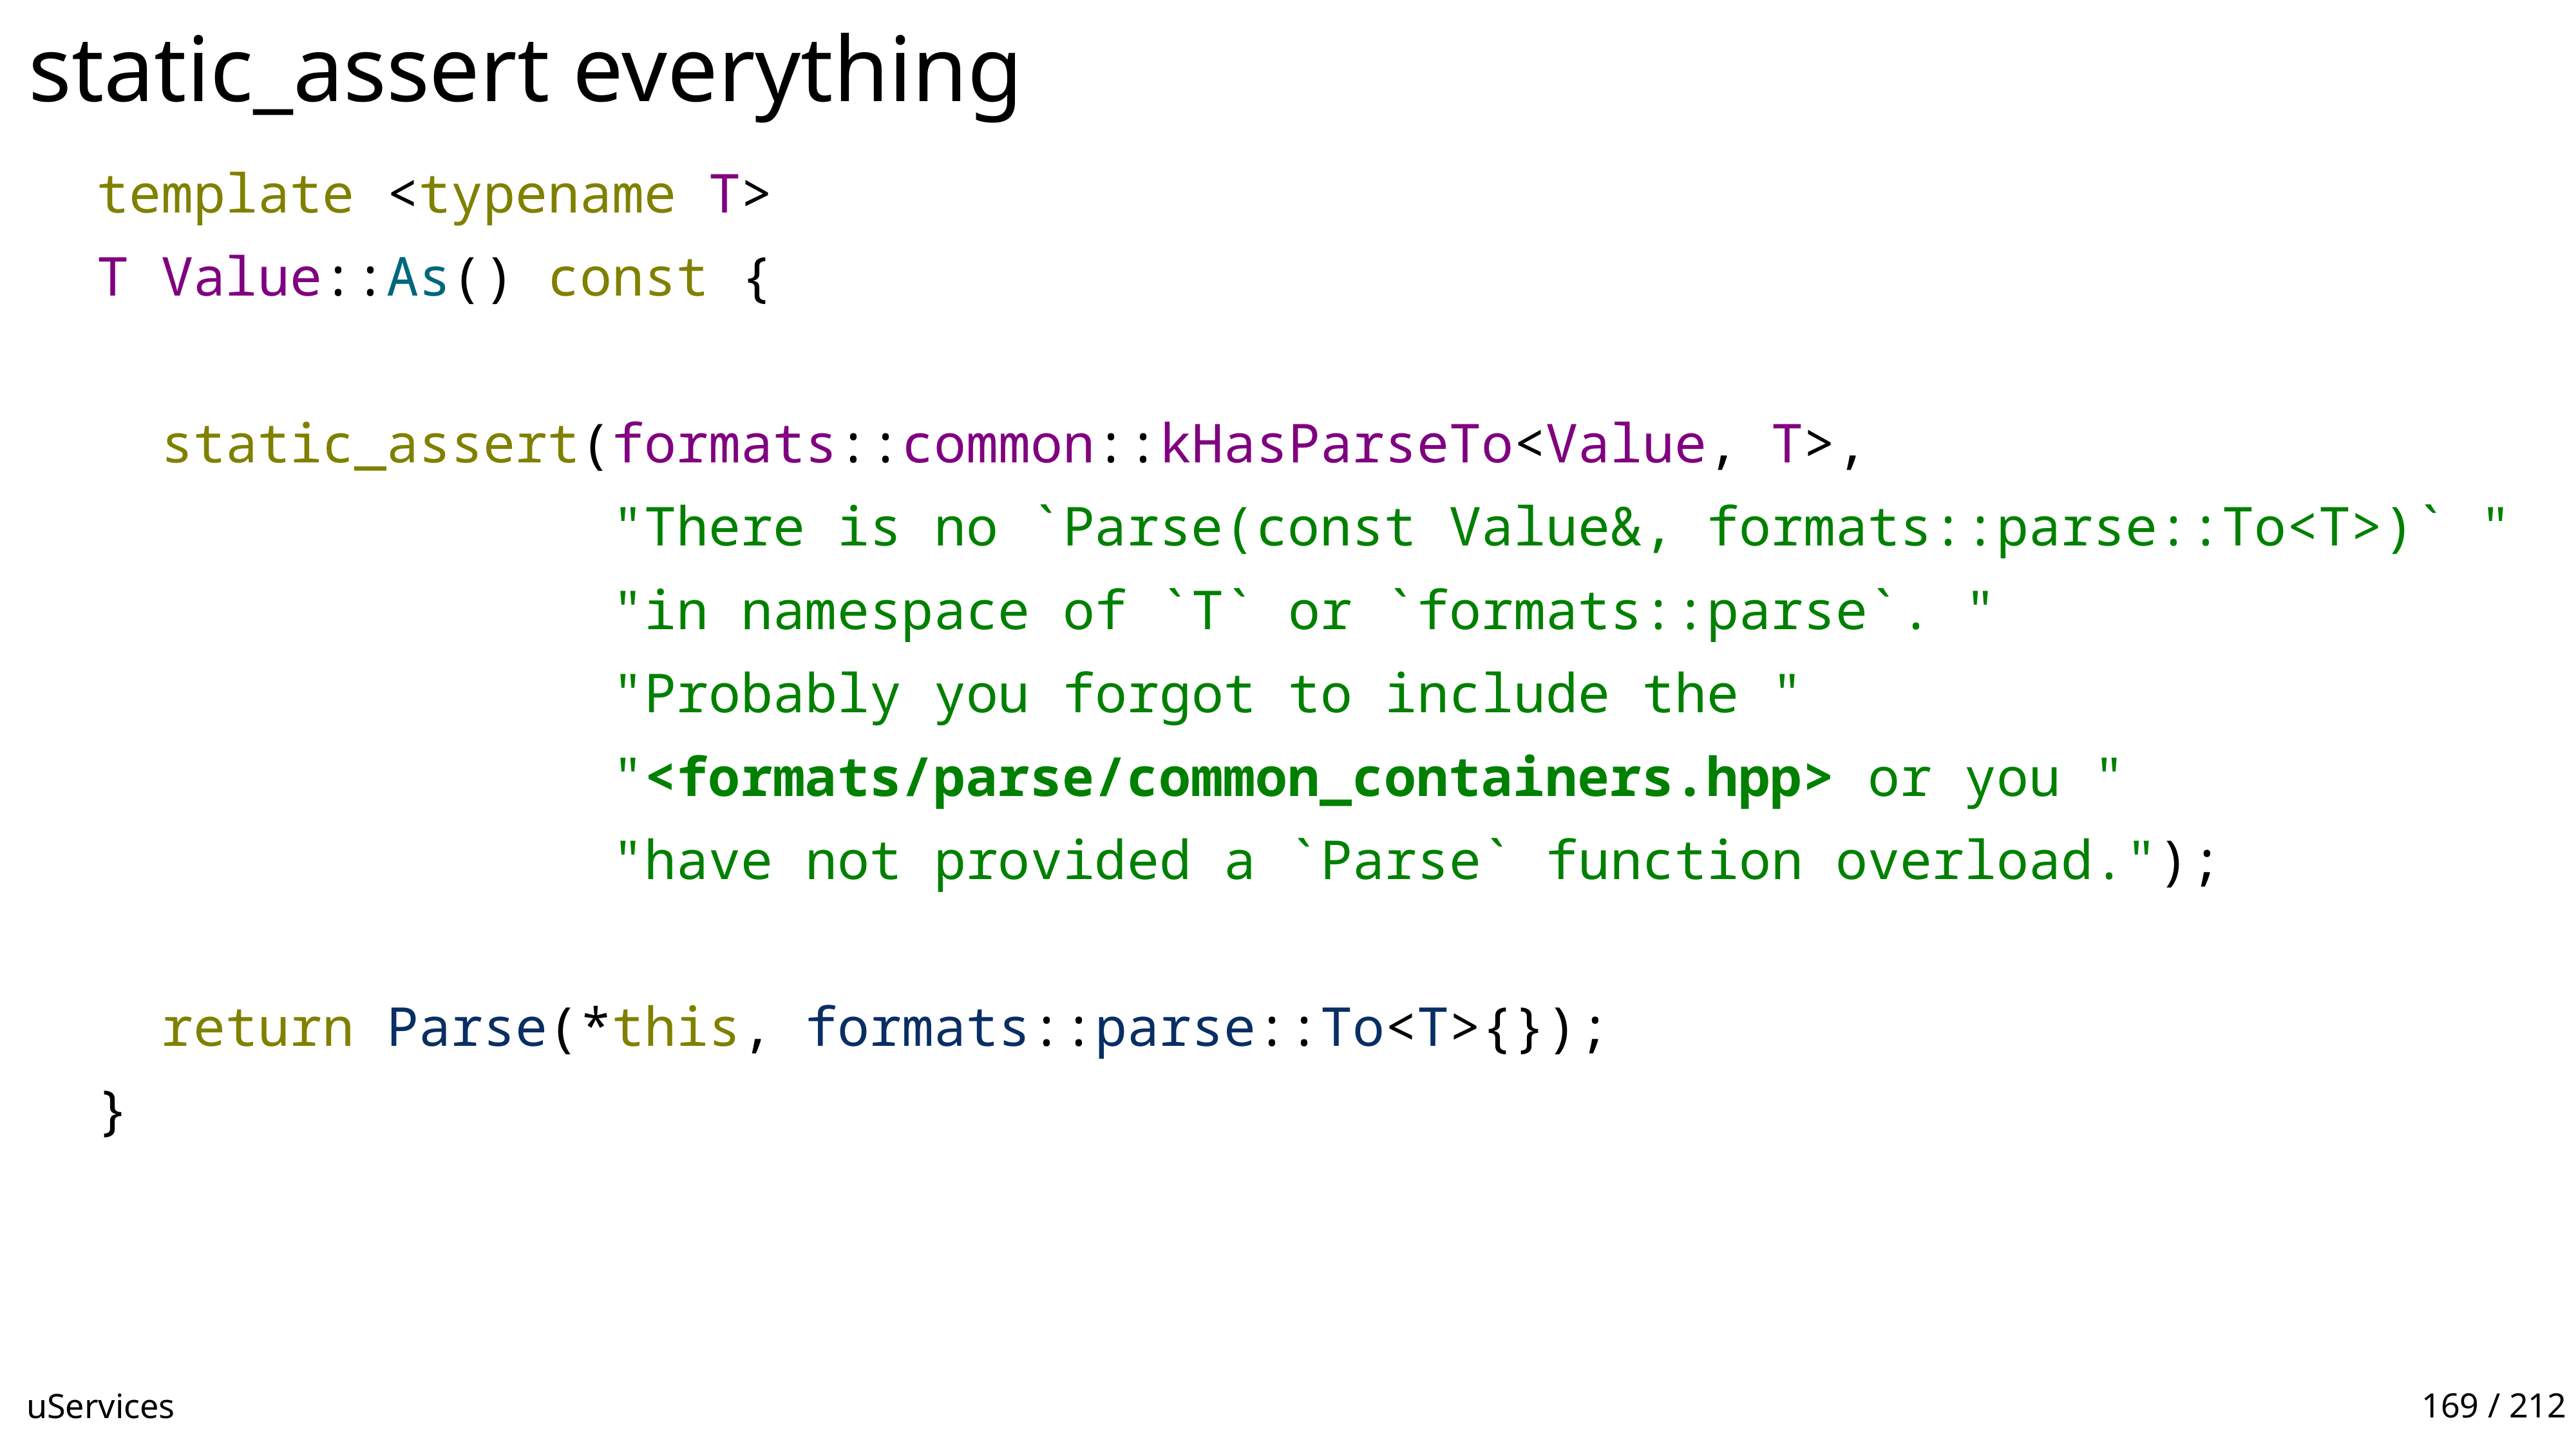

# static_assert everything
template <typename T>
T Value::As() const {
 static_assert(formats::common::kHasParseTo<Value, T>,
 "There is no `Parse(const Value&, formats::parse::To<T>)` "
 "in namespace of `T` or `formats::parse`. "
 "Probably you forgot to include the "
 "<formats/parse/common_containers.hpp> or you "
 "have not provided a `Parse` function overload.");
 return Parse(*this, formats::parse::To<T>{});
}
uServices